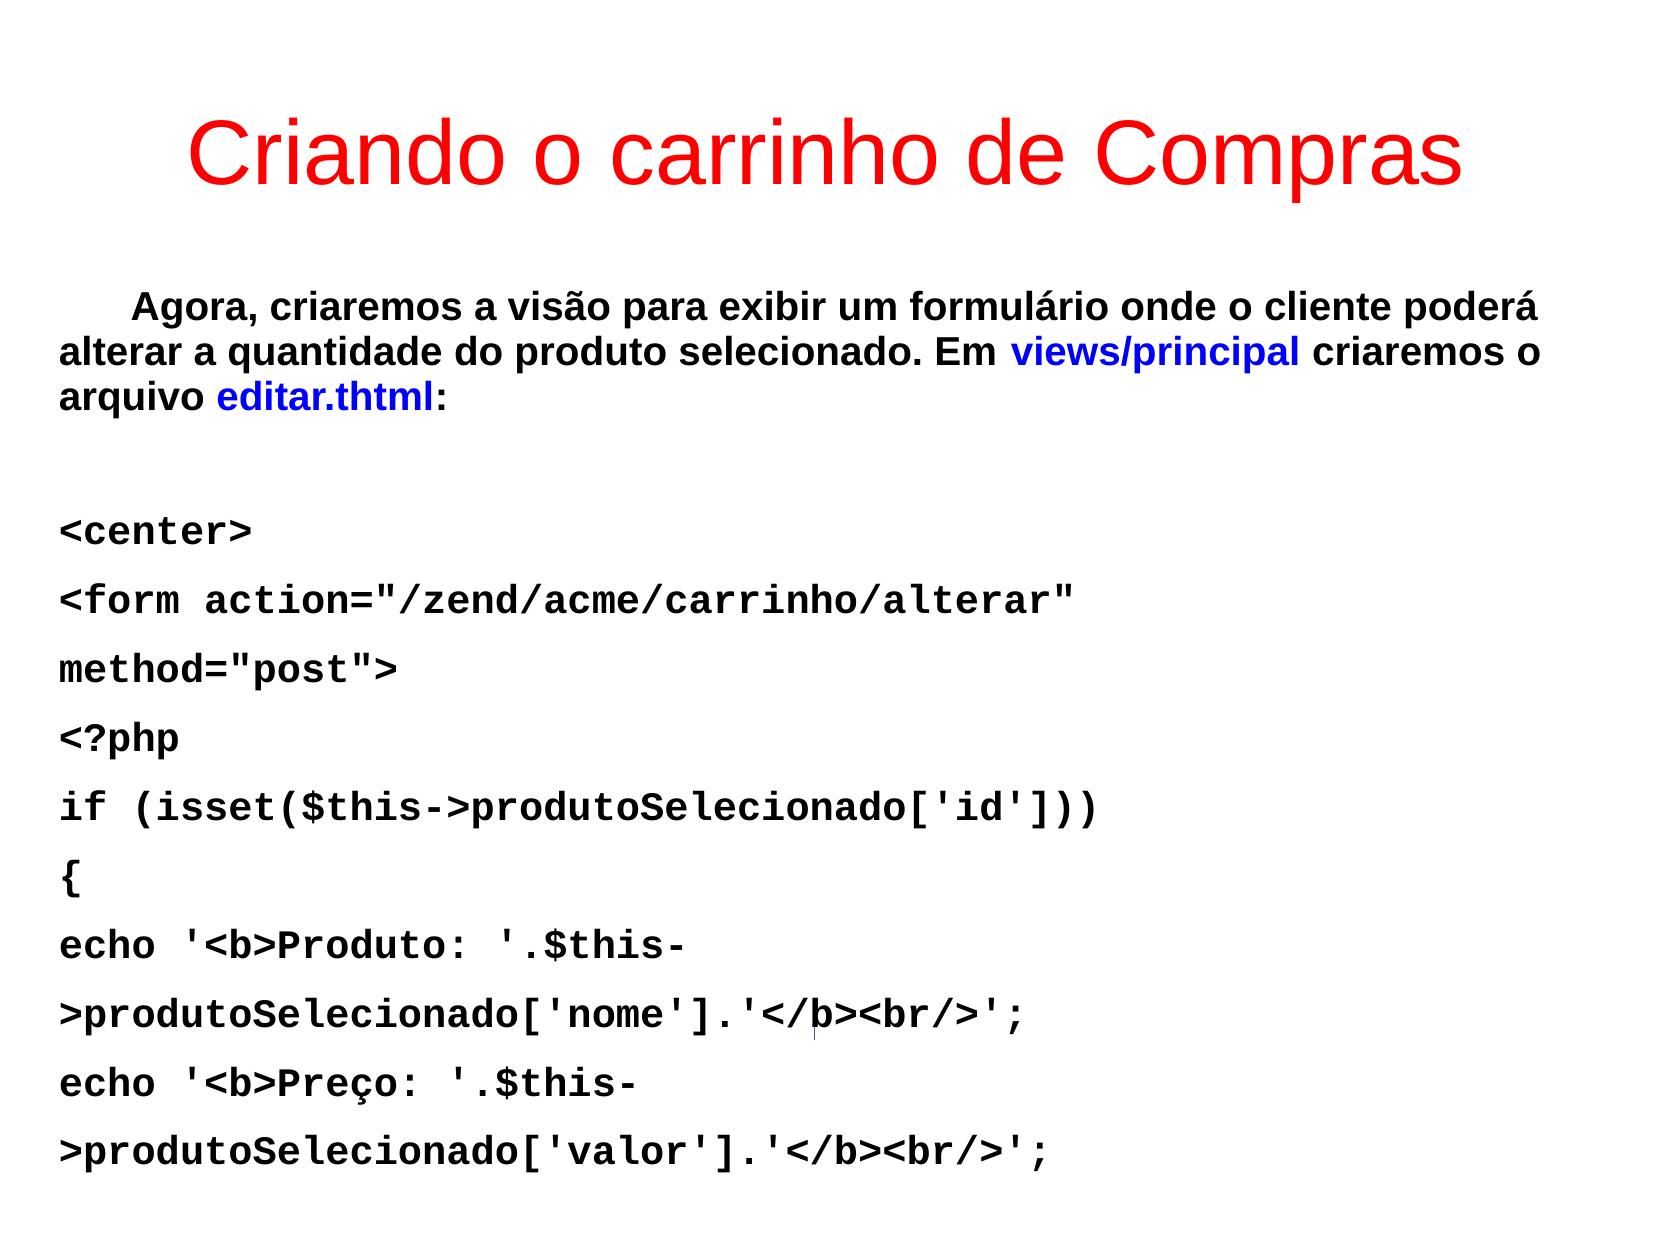

# Criando o carrinho de Compras
 			Agora, criaremos a visão para exibir um formulário onde o cliente poderá alterar a quantidade do produto selecionado. Em views/principal criaremos o arquivo editar.thtml:
<center>
<form action="/zend/acme/carrinho/alterar"
method="post">
<?php
if (isset($this->produtoSelecionado['id']))
{
echo '<b>Produto: '.$this-
>produtoSelecionado['nome'].'</b><br/>';
echo '<b>Preço: '.$this-
>produtoSelecionado['valor'].'</b><br/>';